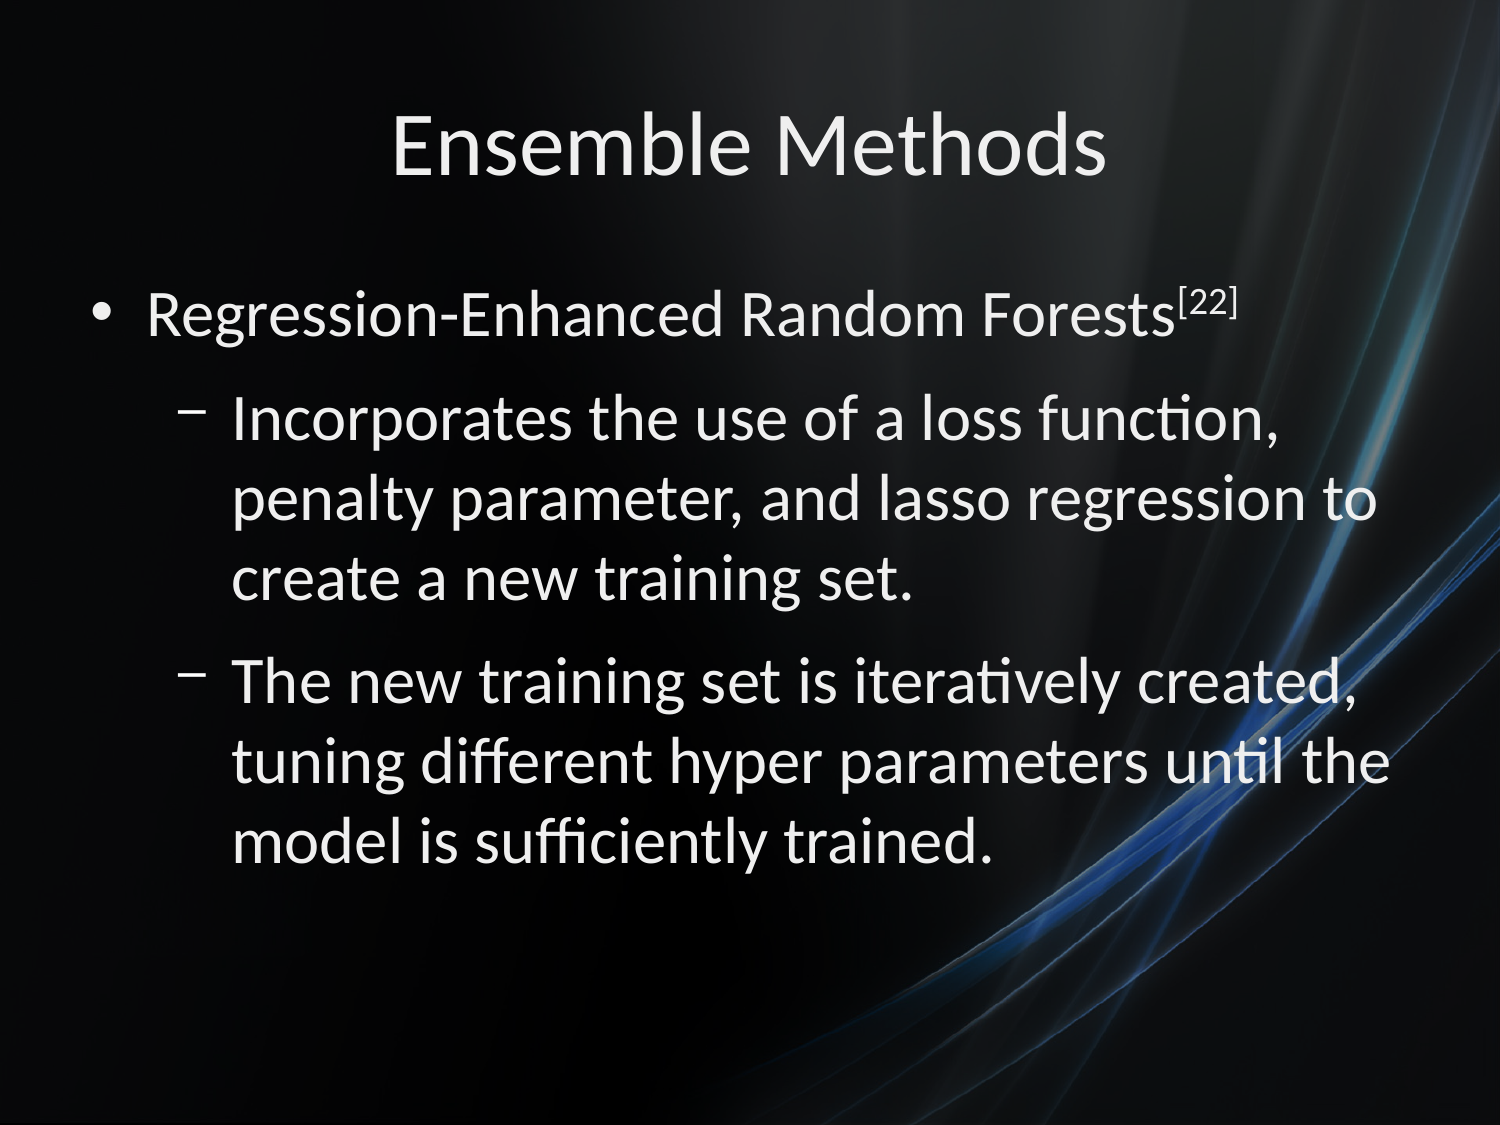

# Ensemble Methods
Regression-Enhanced Random Forests[22]
Incorporates the use of a loss function, penalty parameter, and lasso regression to create a new training set.
The new training set is iteratively created, tuning different hyper parameters until the model is sufficiently trained.